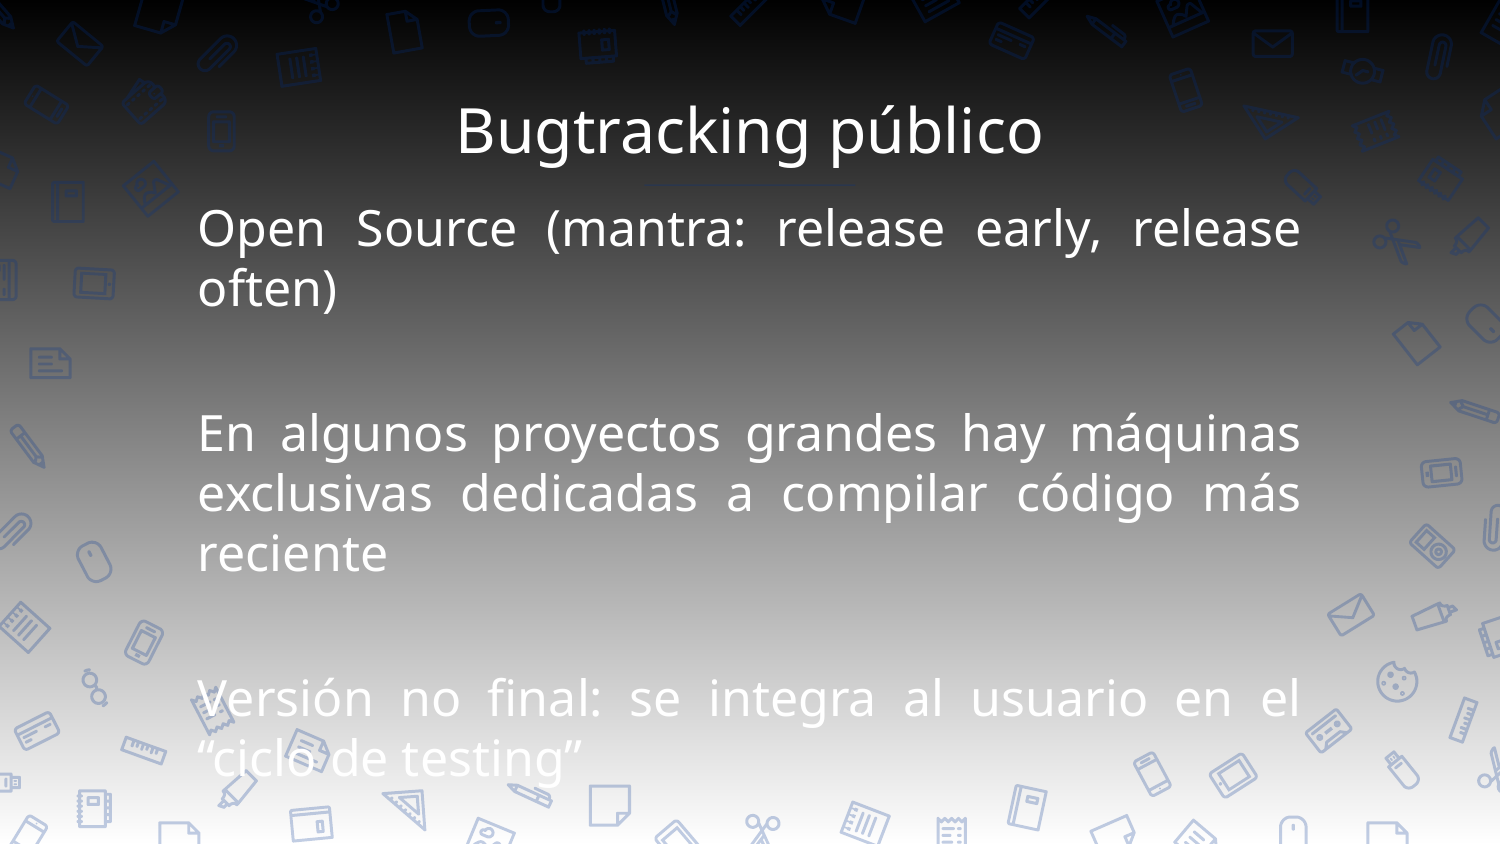

# Bugtracking público
Open Source (mantra: release early, release often)
En algunos proyectos grandes hay máquinas exclusivas dedicadas a compilar código más reciente
Versión no final: se integra al usuario en el “ciclo de testing”